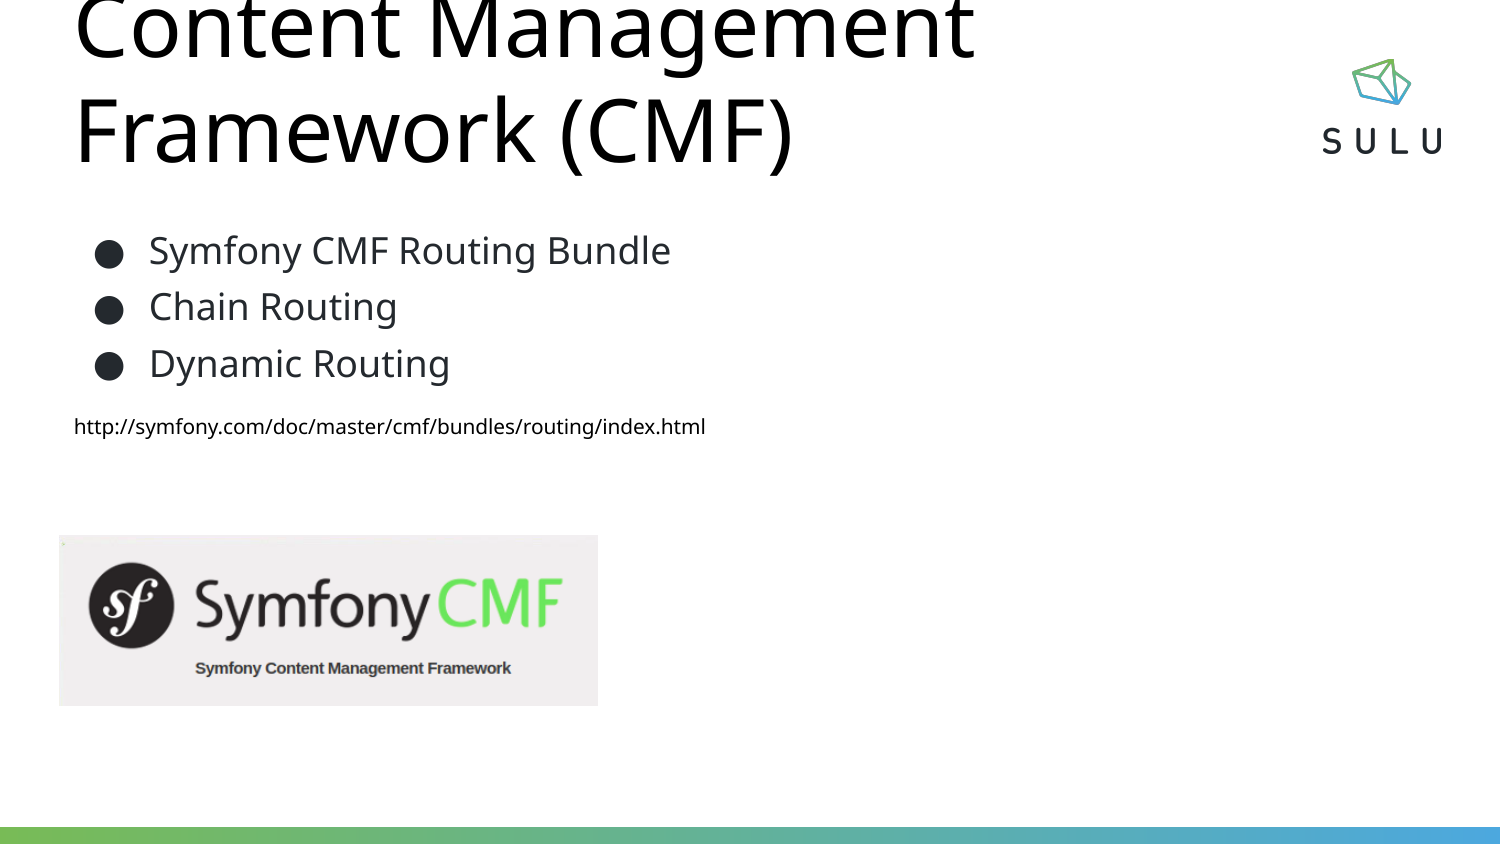

# Content Management Framework (CMF)
Symfony CMF Routing Bundle
Chain Routing
Dynamic Routing
http://symfony.com/doc/master/cmf/bundles/routing/index.html